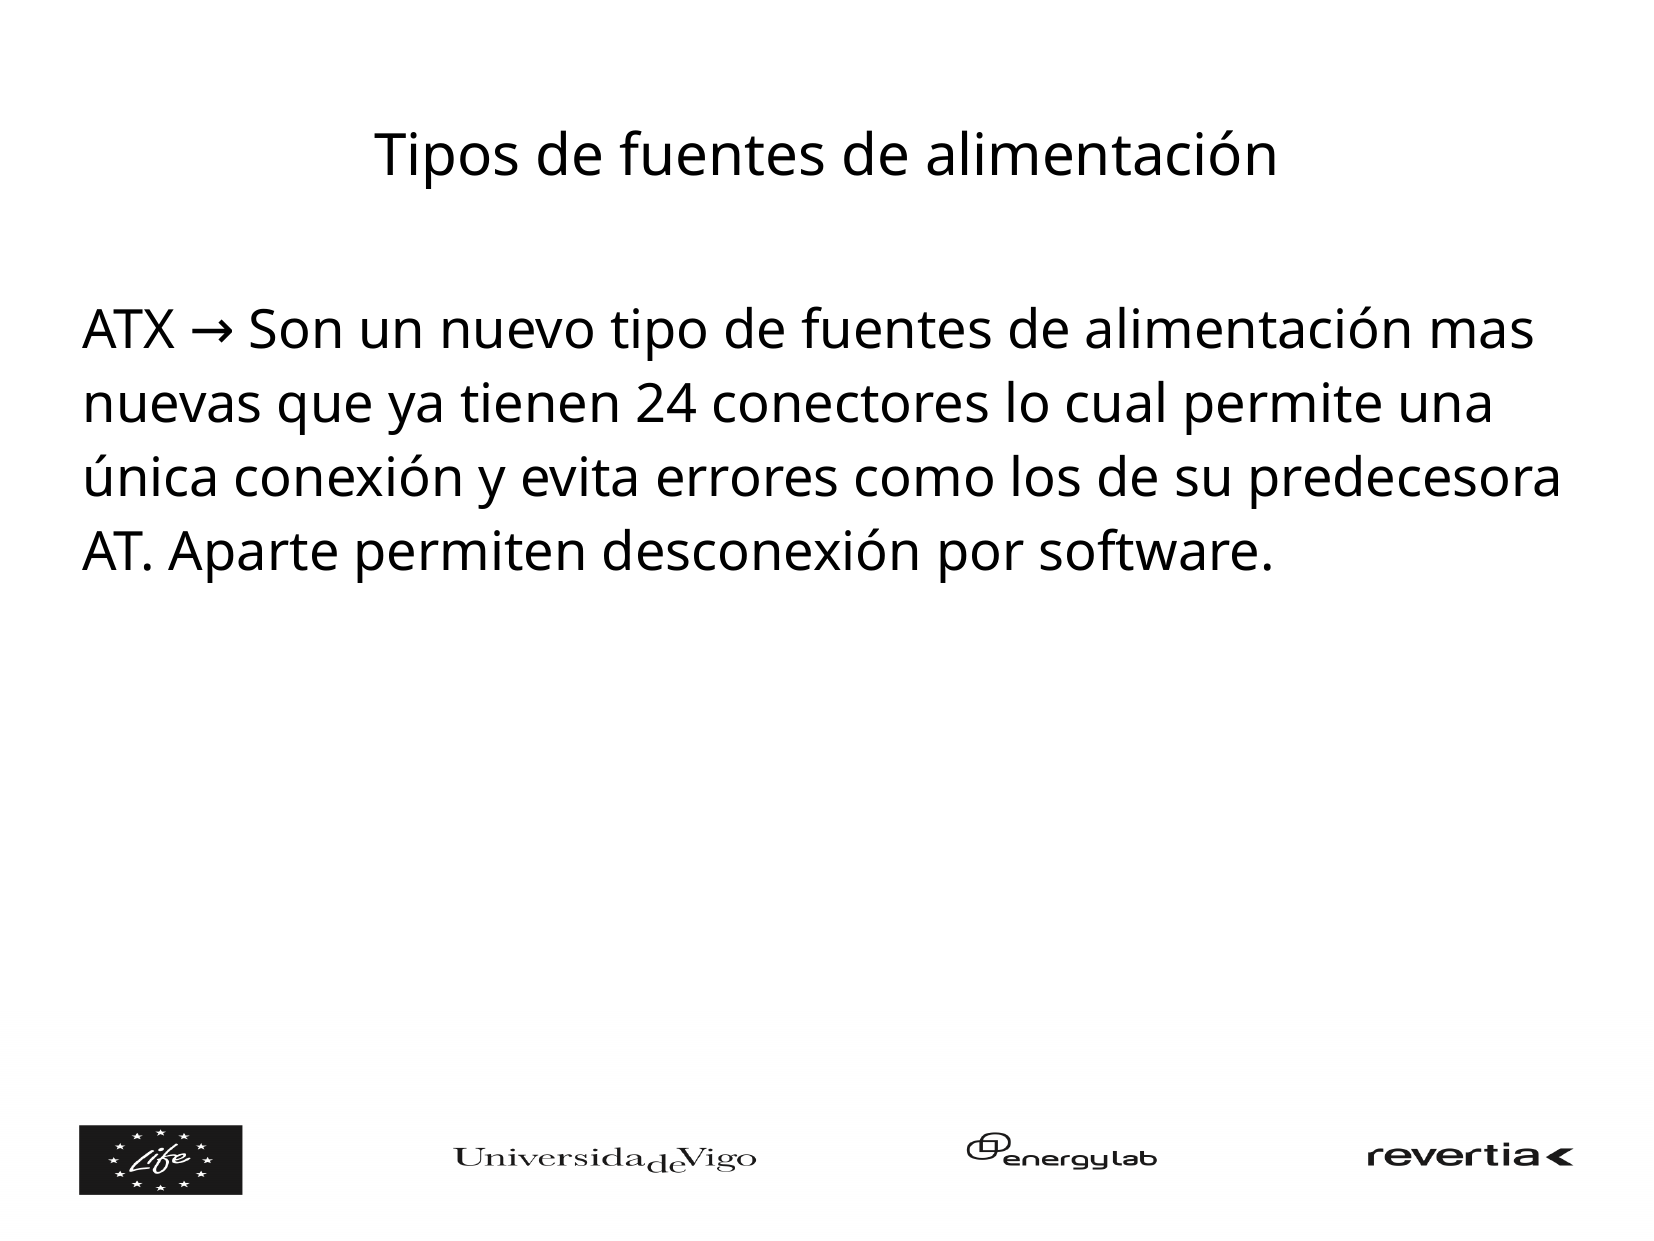

# Tipos de fuentes de alimentación
ATX → Son un nuevo tipo de fuentes de alimentación mas nuevas que ya tienen 24 conectores lo cual permite una única conexión y evita errores como los de su predecesora AT. Aparte permiten desconexión por software.